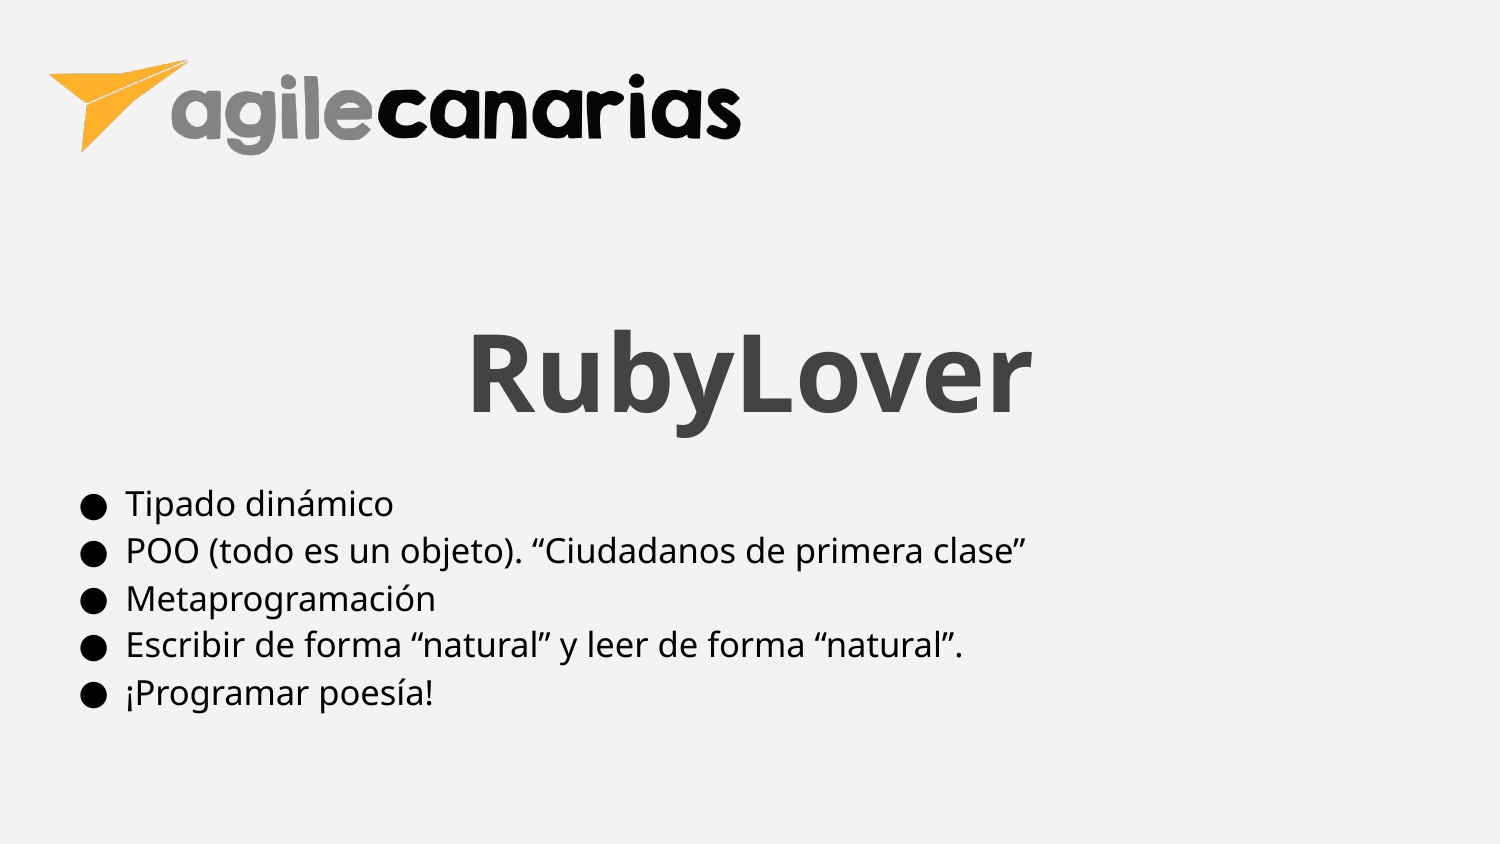

# RubyLover
Tipado dinámico
POO (todo es un objeto). “Ciudadanos de primera clase”
Metaprogramación
Escribir de forma “natural” y leer de forma “natural”.
¡Programar poesía!